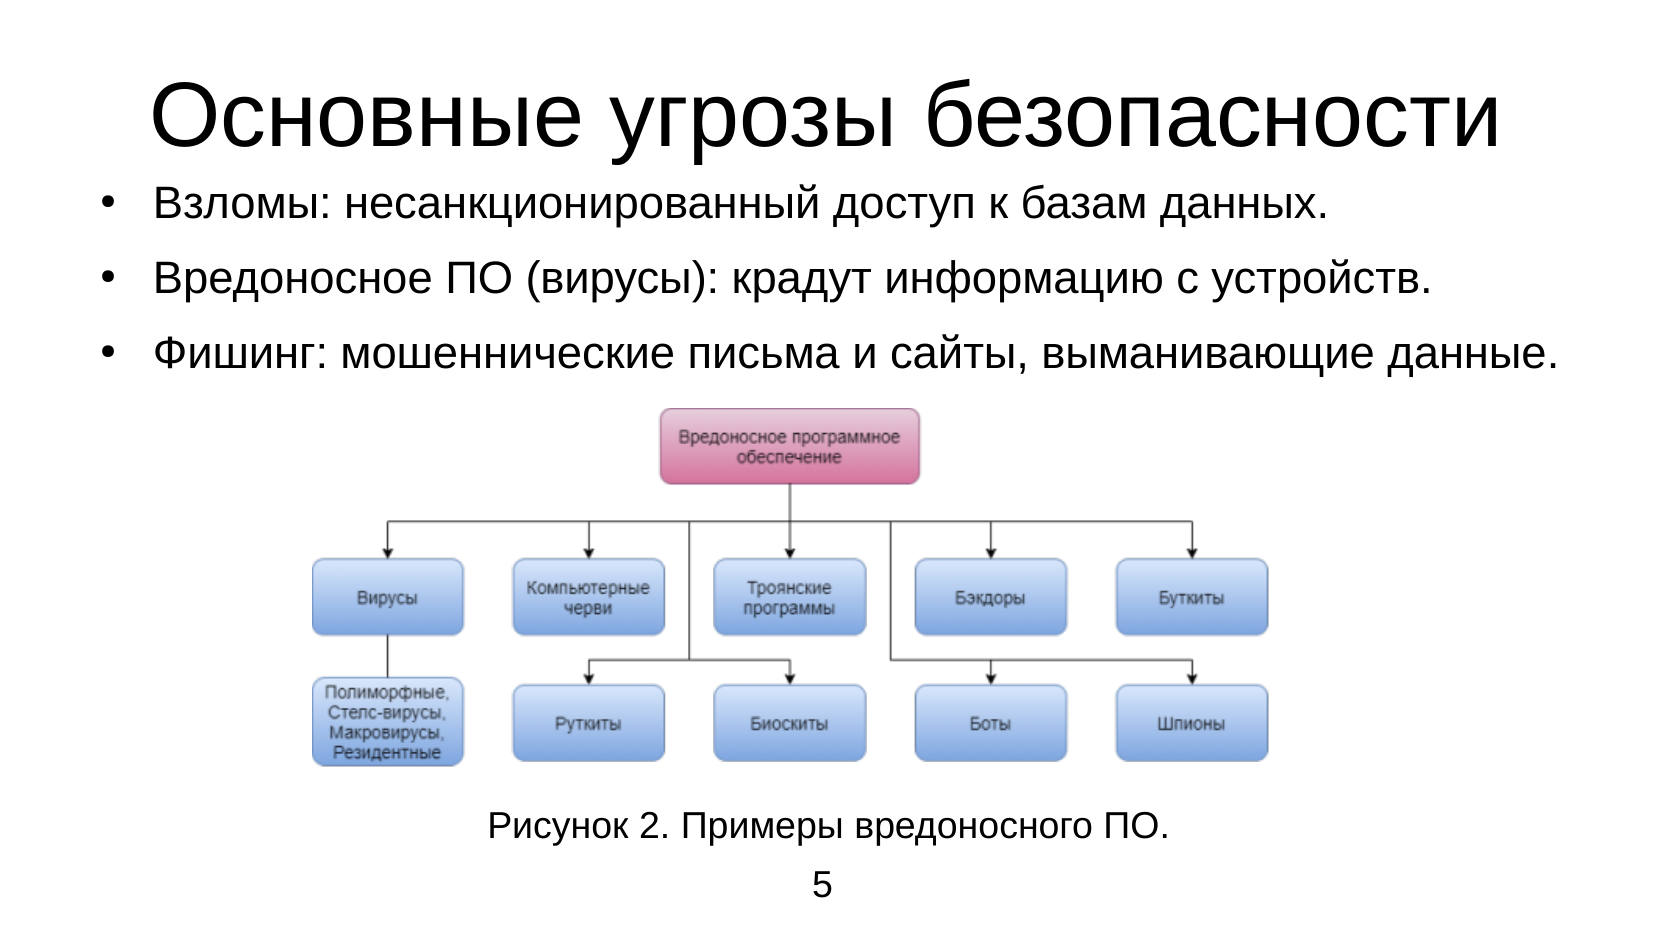

# Основные угрозы безопасности
Взломы: несанкционированный доступ к базам данных.
Вредоносное ПО (вирусы): крадут информацию с устройств.
Фишинг: мошеннические письма и сайты, выманивающие данные.
Рисунок 2. Примеры вредоносного ПО.
5